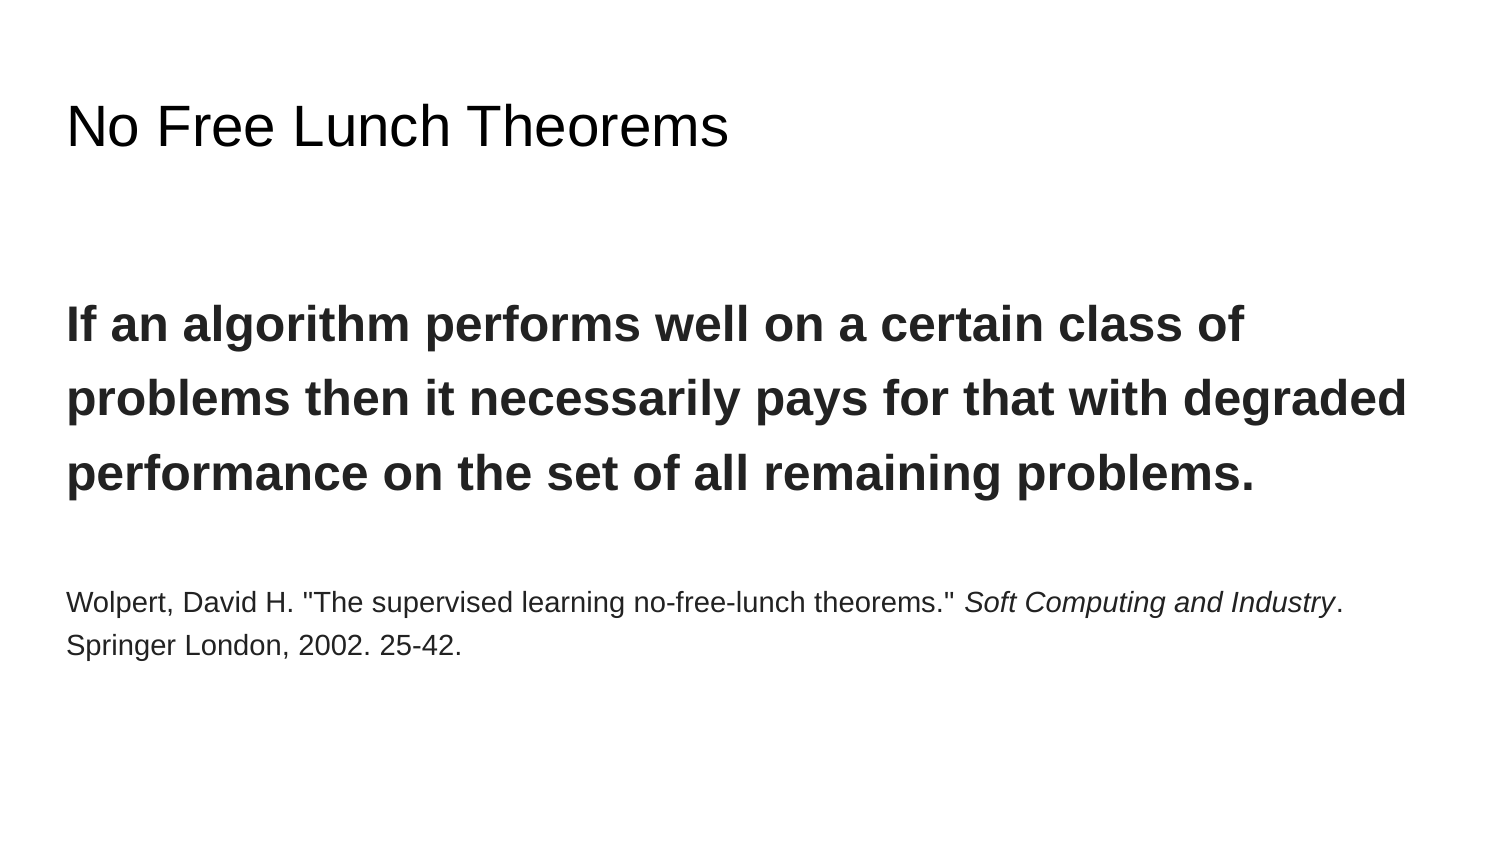

# No Free Lunch Theorems
If an algorithm performs well on a certain class of problems then it necessarily pays for that with degraded performance on the set of all remaining problems.
Wolpert, David H. "The supervised learning no-free-lunch theorems." Soft Computing and Industry. Springer London, 2002. 25-42.